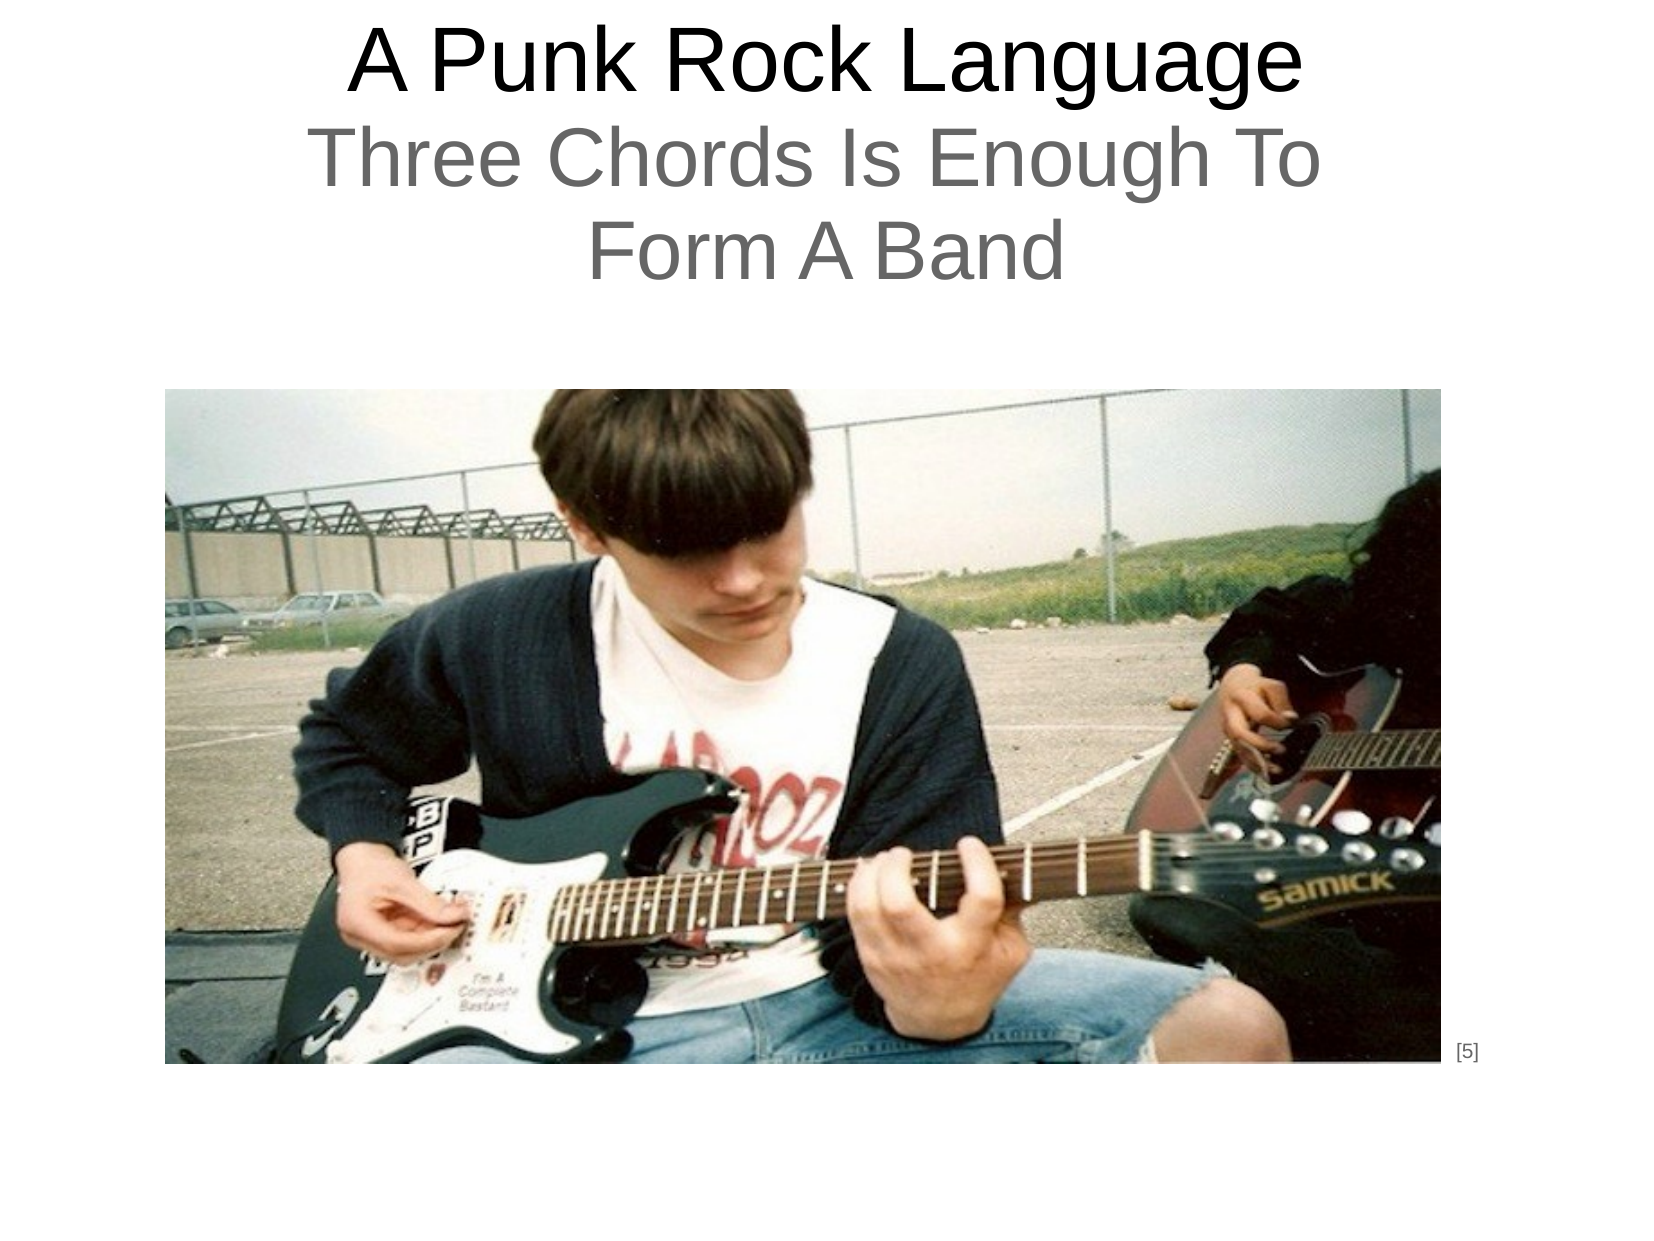

# A Punk Rock Language Three Chords Is Enough To Form A Band
[5]